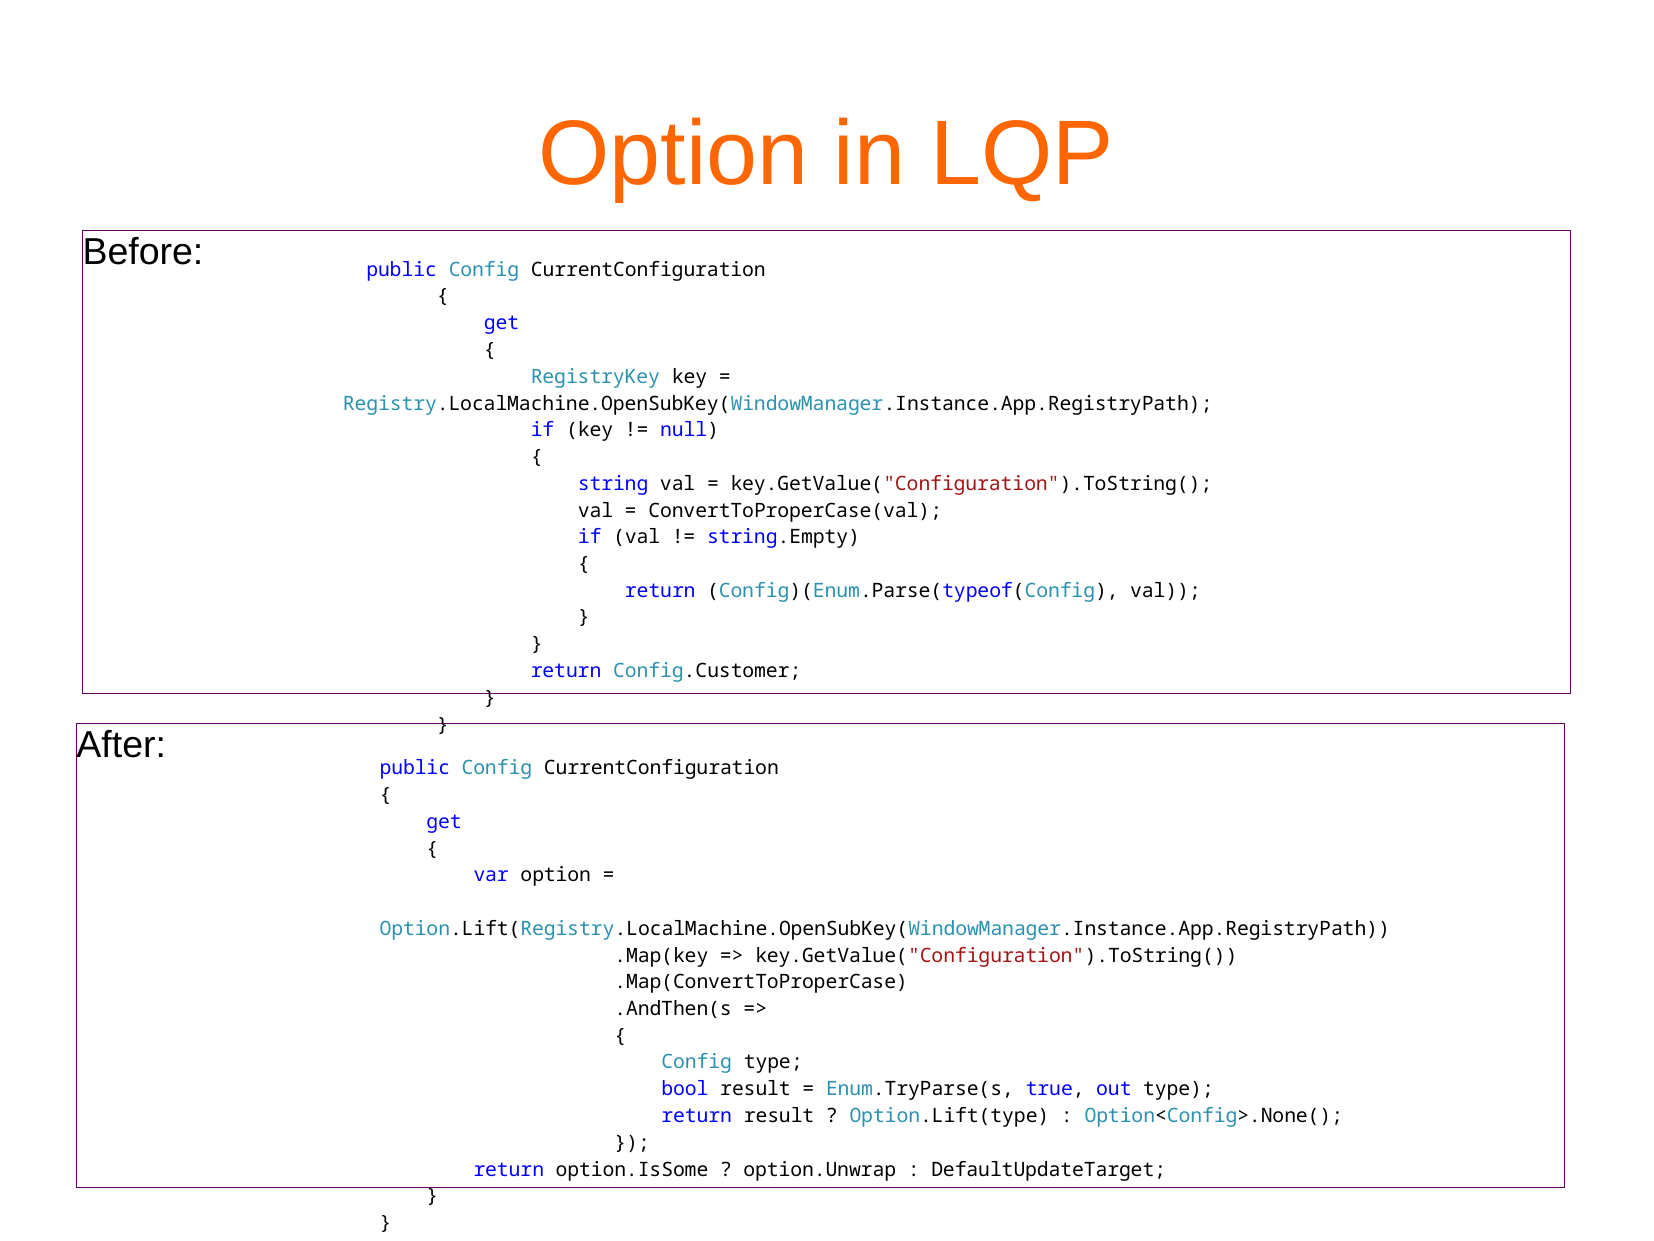

# Option in LQP
Before:
 public Config CurrentConfiguration
 {
 get
 {
 RegistryKey key = Registry.LocalMachine.OpenSubKey(WindowManager.Instance.App.RegistryPath);
 if (key != null)
 {
 string val = key.GetValue("Configuration").ToString();
 val = ConvertToProperCase(val);
 if (val != string.Empty)
 {
 return (Config)(Enum.Parse(typeof(Config), val));
 }
 }
 return Config.Customer;
 }
 }
After:
public Config CurrentConfiguration
{
 get
 {
 var option =
 Option.Lift(Registry.LocalMachine.OpenSubKey(WindowManager.Instance.App.RegistryPath))
 .Map(key => key.GetValue("Configuration").ToString())
 .Map(ConvertToProperCase)
 .AndThen(s =>
 {
 Config type;
 bool result = Enum.TryParse(s, true, out type);
 return result ? Option.Lift(type) : Option<Config>.None();
 });
 return option.IsSome ? option.Unwrap : DefaultUpdateTarget;
 }
}